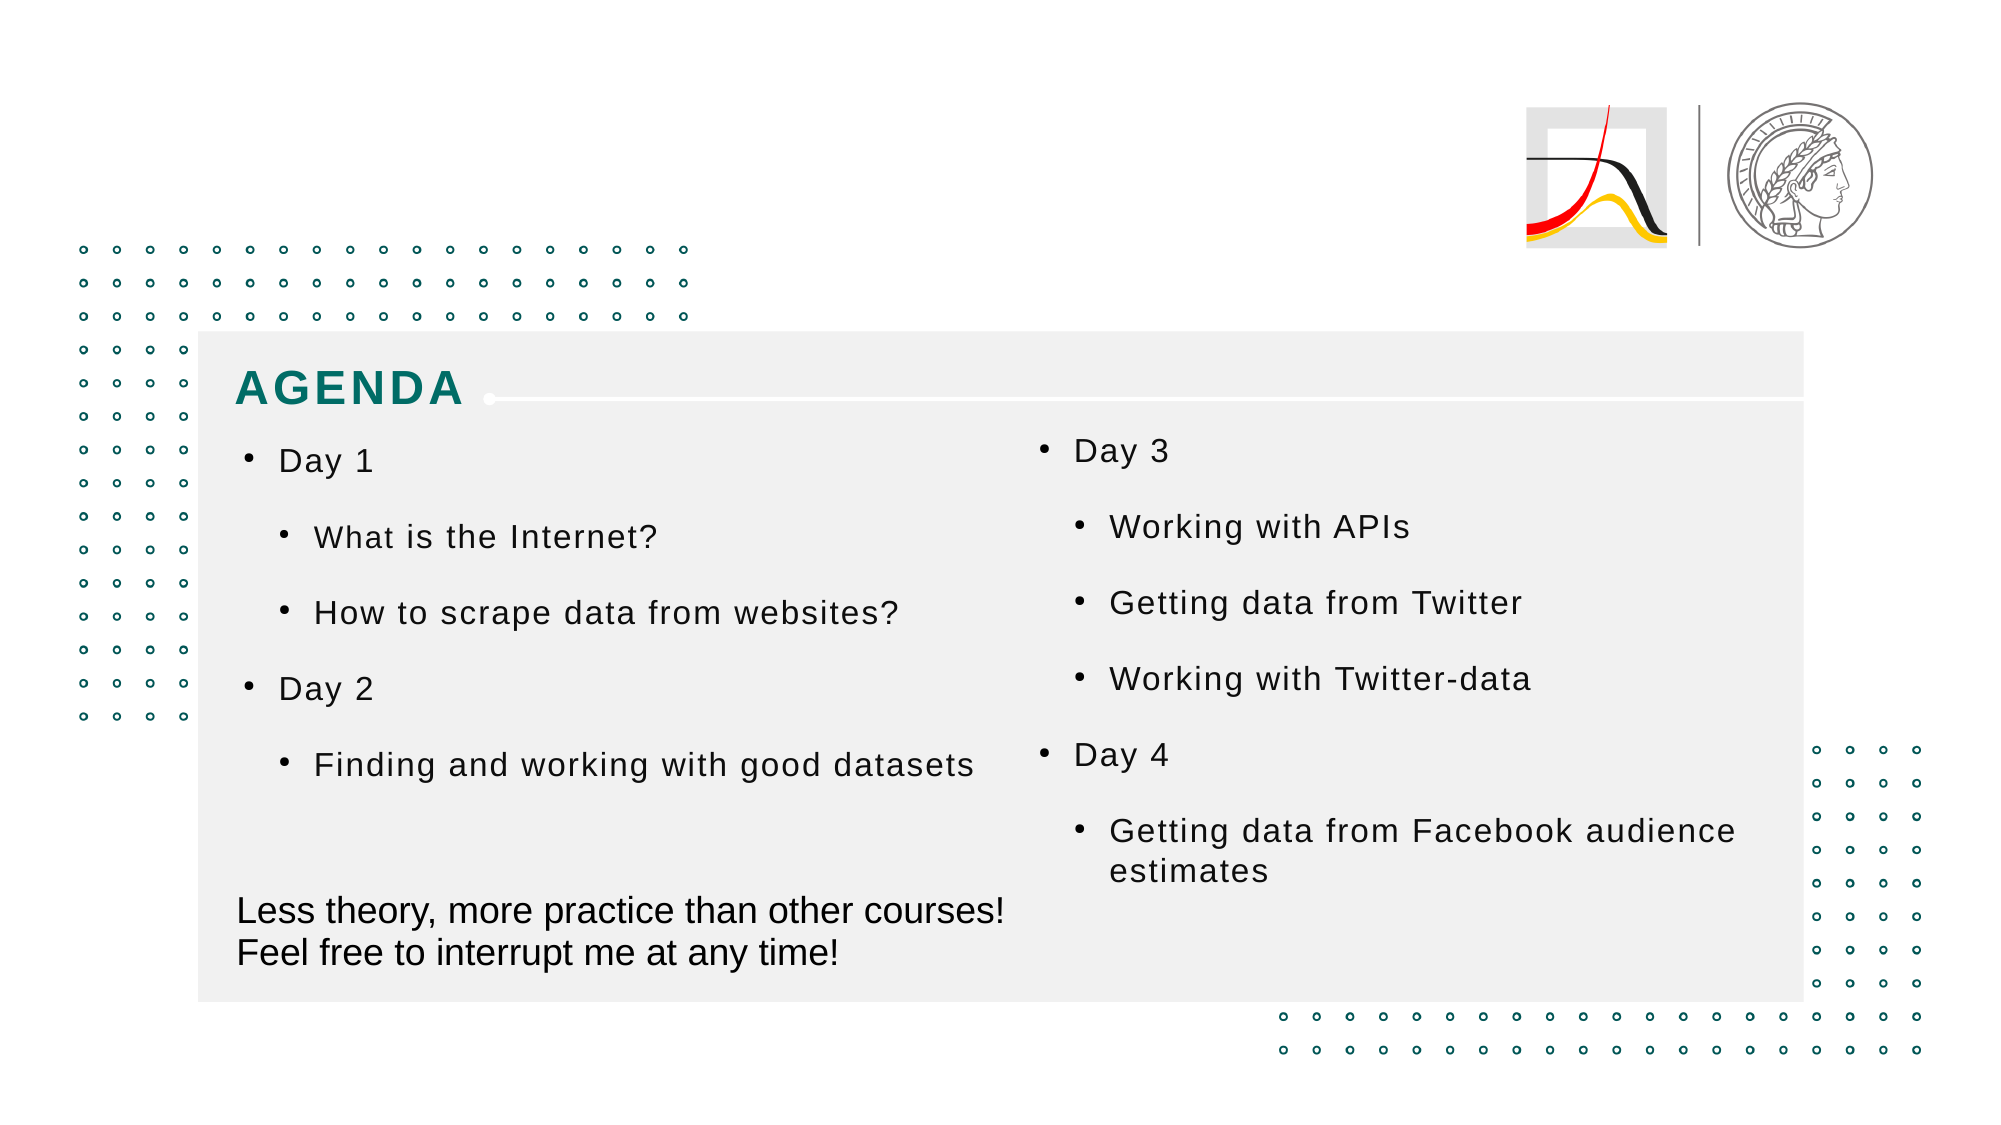

# Agenda
Day 3
Working with APIs
Getting data from Twitter
Working with Twitter-data
Day 4
Getting data from Facebook audience estimates
Day 1
What is the Internet?
How to scrape data from websites?
Day 2
Finding and working with good datasets
Less theory, more practice than other courses!
Feel free to interrupt me at any time!